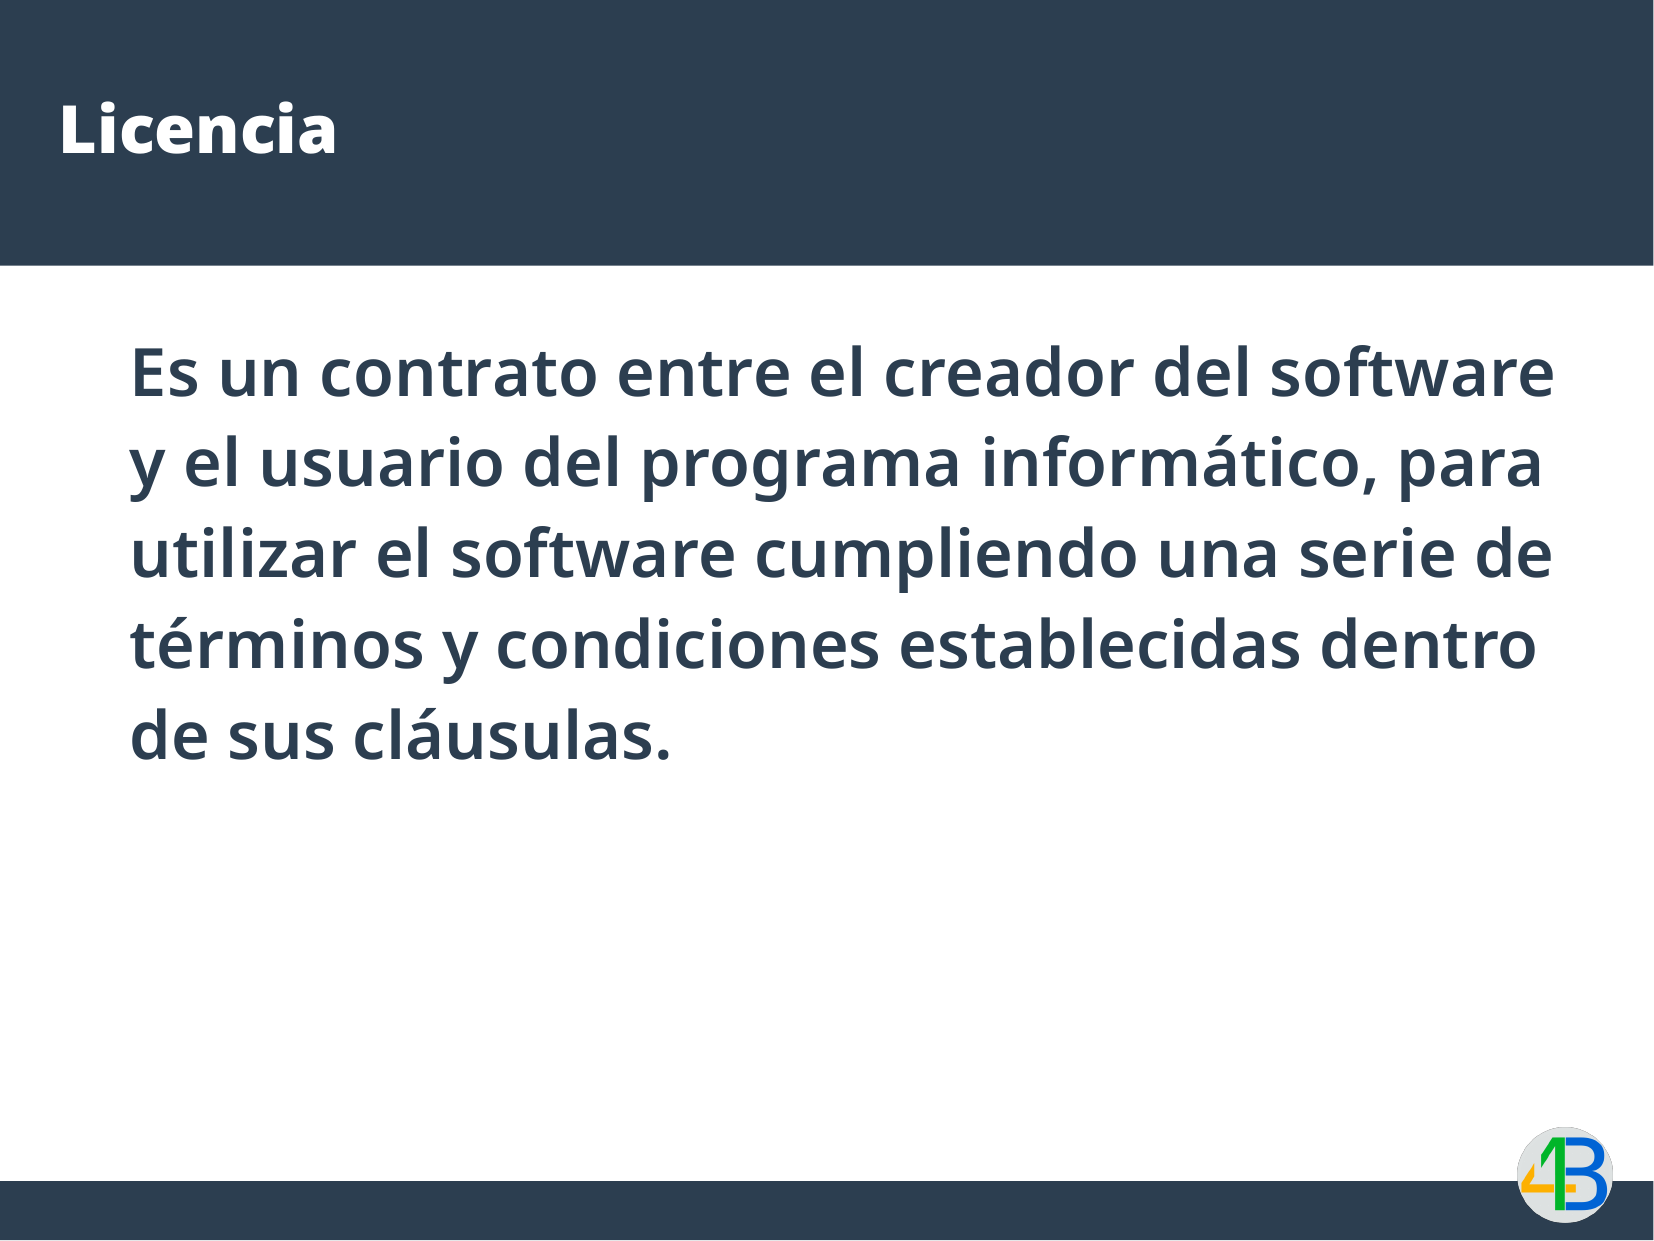

# Licencia
Es un contrato entre el creador del software y el usuario del programa informático, para utilizar el software cumpliendo una serie de términos y condiciones establecidas dentro de sus cláusulas.